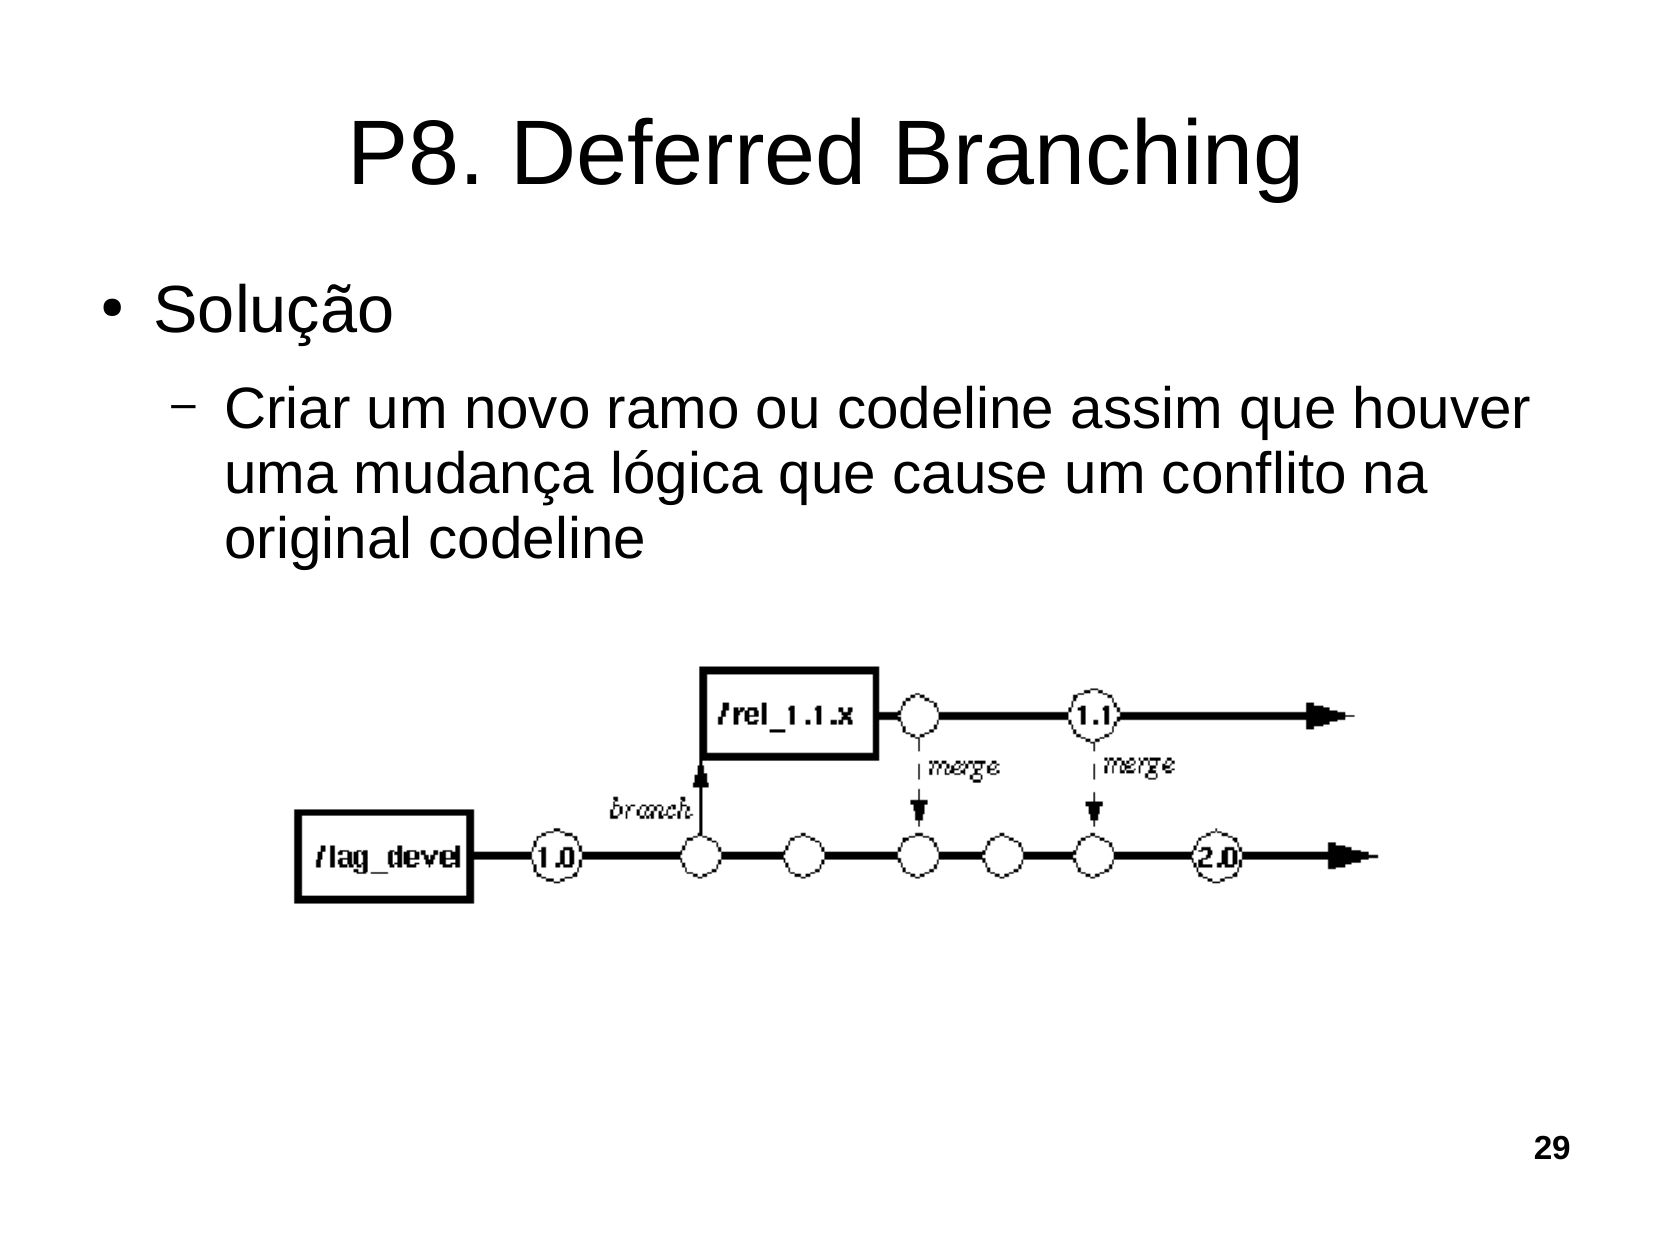

# P8. Deferred Branching
Solução
Criar um novo ramo ou codeline assim que houver uma mudança lógica que cause um conflito na original codeline
29